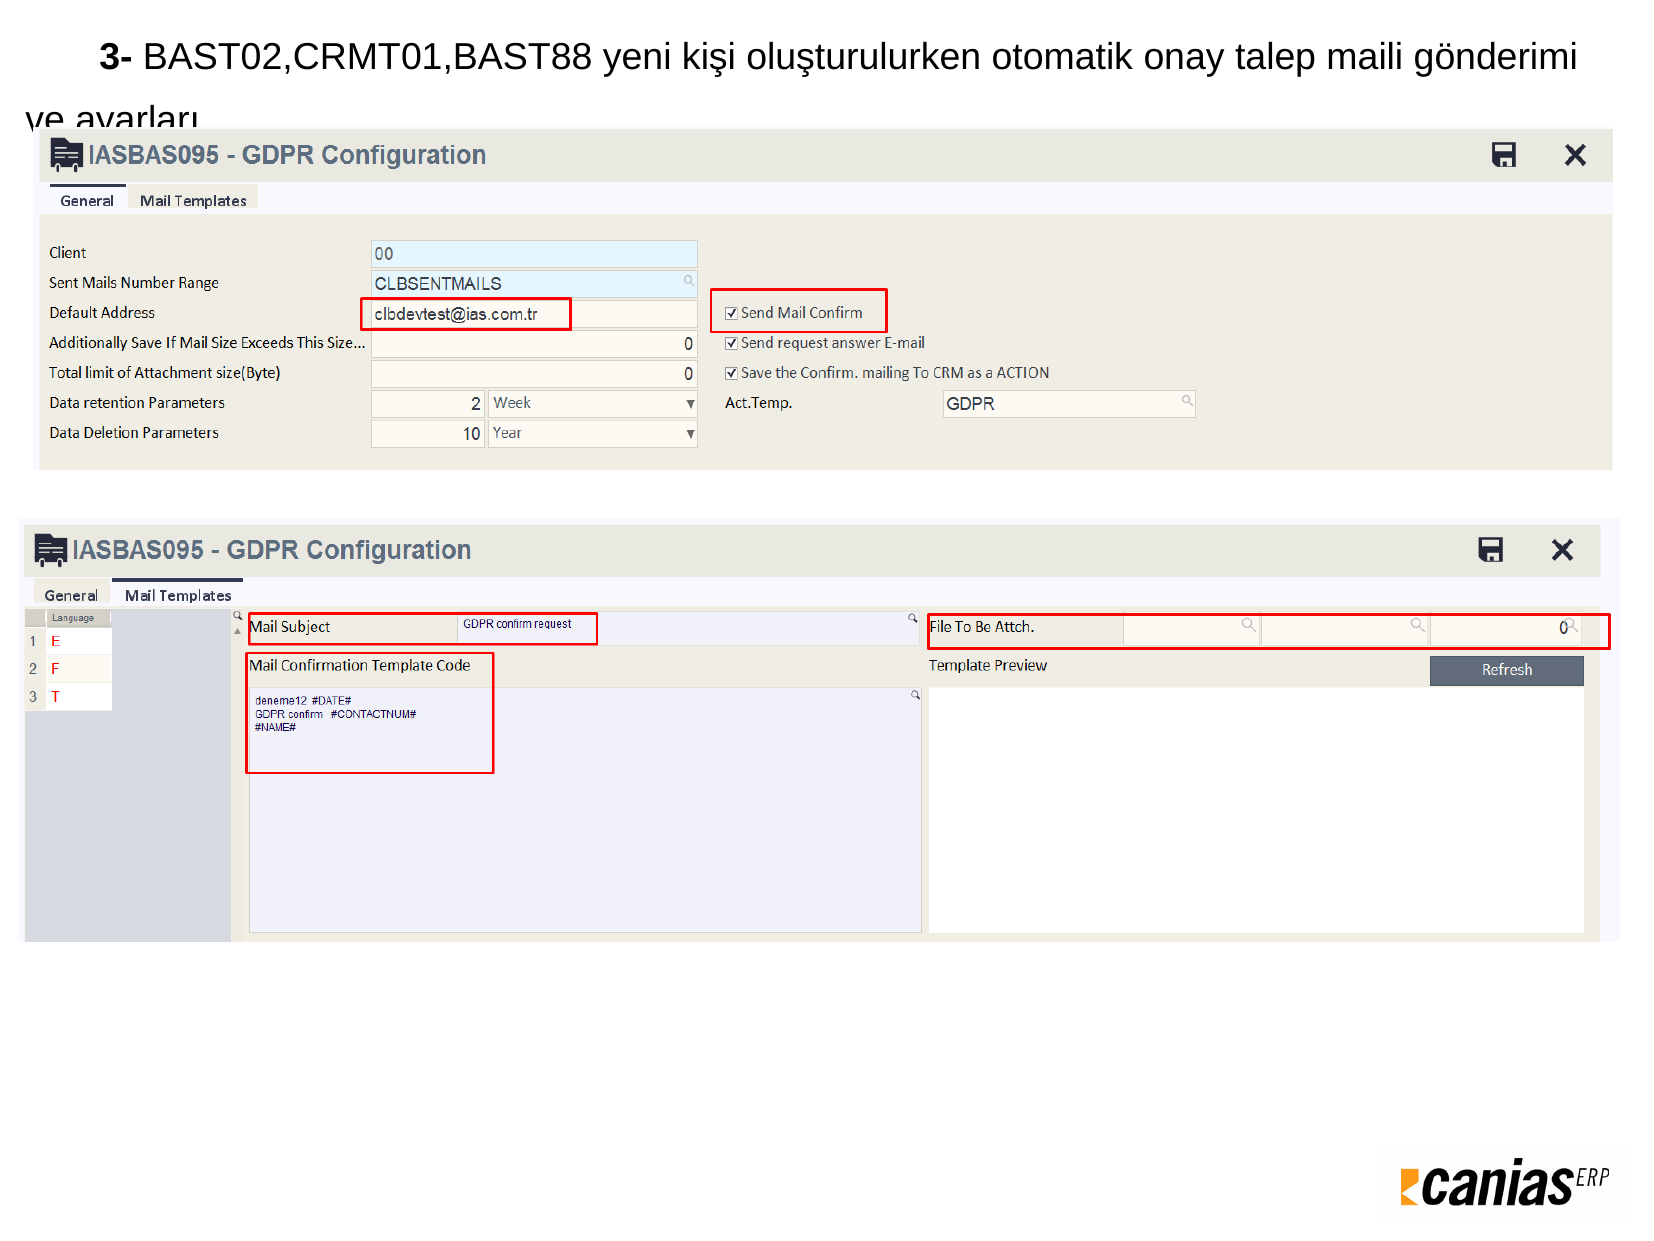

3- BAST02,CRMT01,BAST88 yeni kişi oluşturulurken otomatik onay talep maili gönderimi ve ayarları